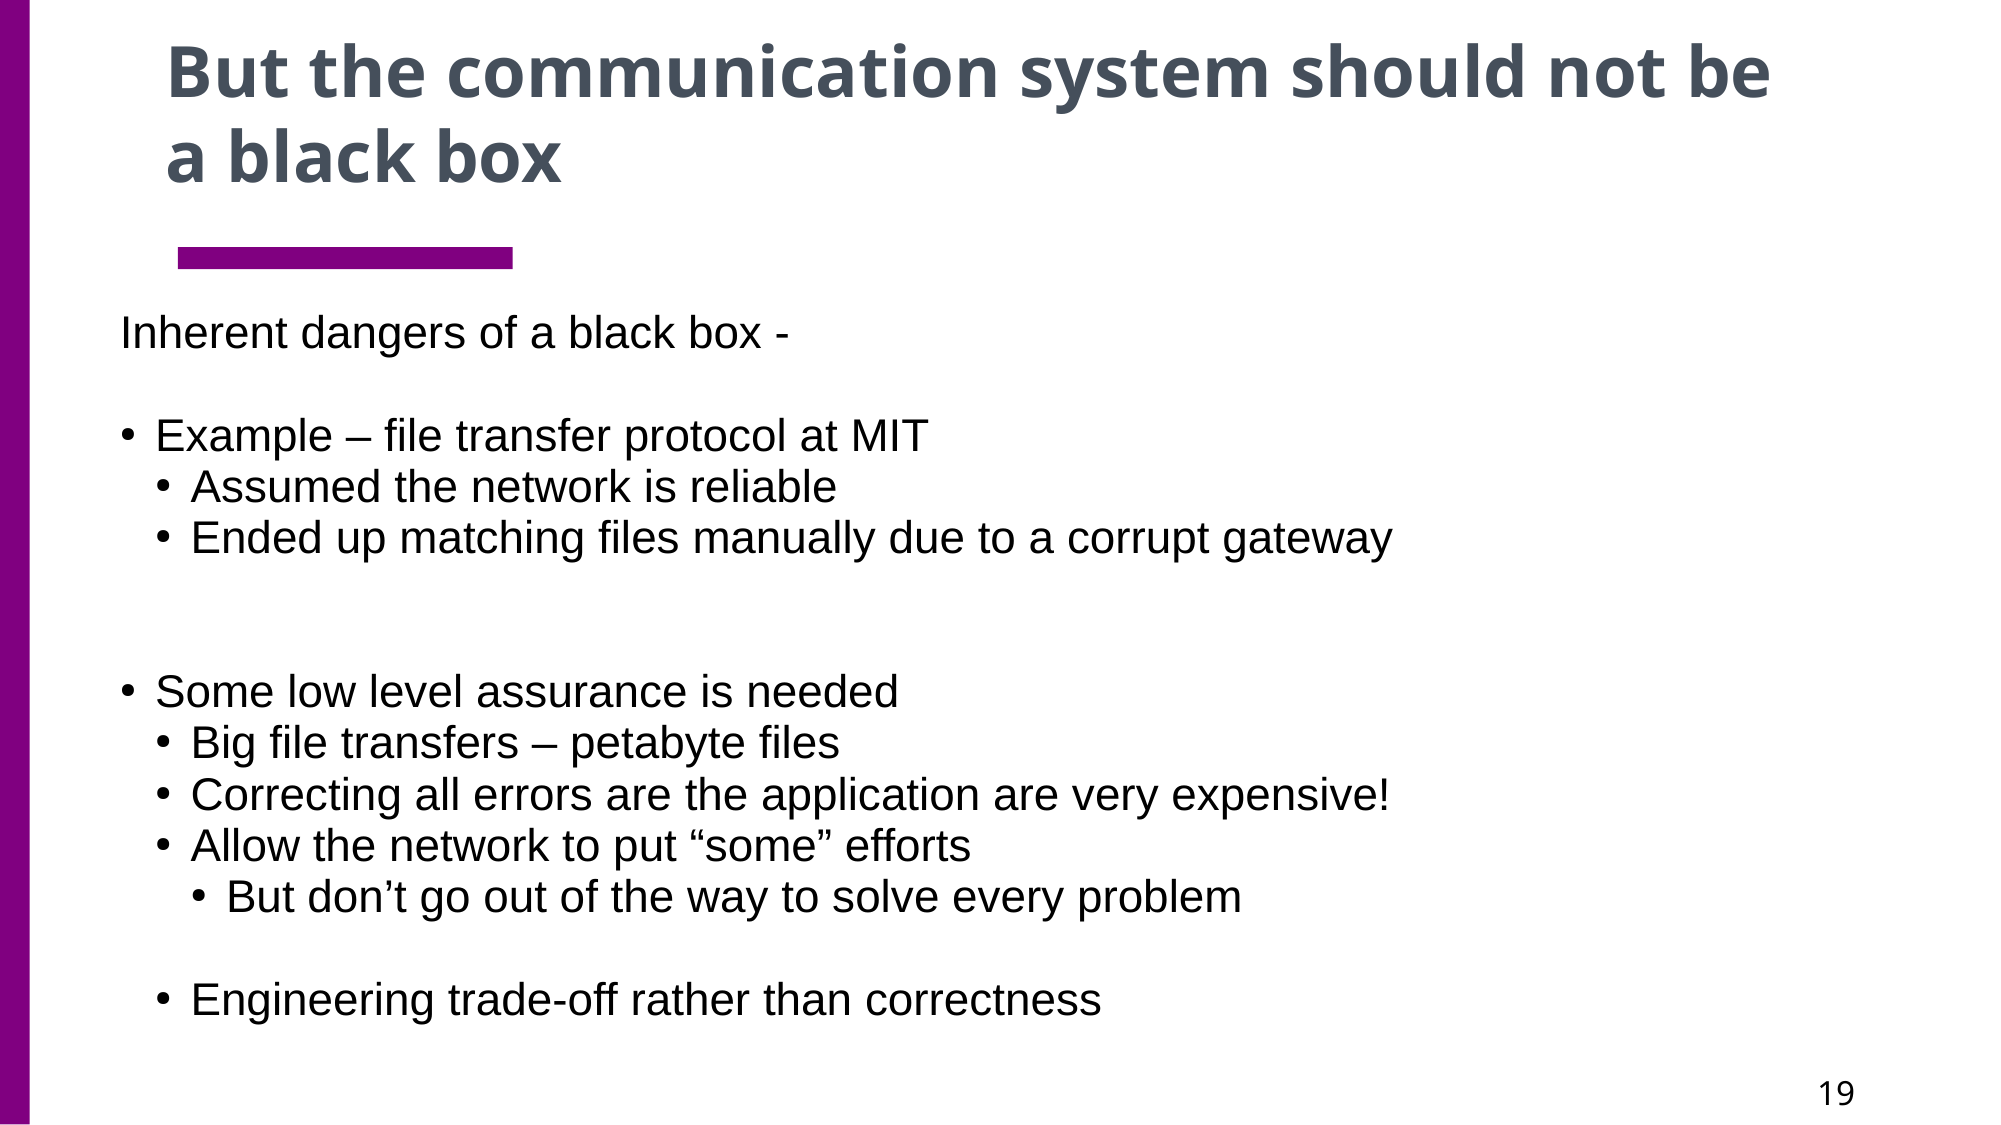

But the communication system should not be a black box
Inherent dangers of a black box -
Example – file transfer protocol at MIT
Assumed the network is reliable
Ended up matching files manually due to a corrupt gateway
Some low level assurance is needed
Big file transfers – petabyte files
Correcting all errors are the application are very expensive!
Allow the network to put “some” efforts
But don’t go out of the way to solve every problem
Engineering trade-off rather than correctness